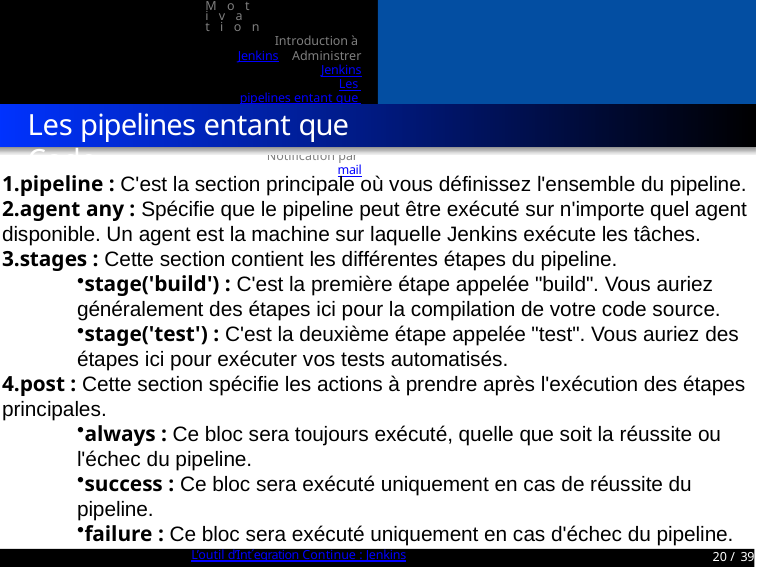

Motivation Introduction `a Jenkins Administrer Jenkins
Les pipelines entant que Code
Jenkins Webhook Notification par mail
Les pipelines entant que Code
pipeline : C'est la section principale où vous définissez l'ensemble du pipeline.
agent any : Spécifie que le pipeline peut être exécuté sur n'importe quel agent disponible. Un agent est la machine sur laquelle Jenkins exécute les tâches.
stages : Cette section contient les différentes étapes du pipeline.
stage('build') : C'est la première étape appelée "build". Vous auriez généralement des étapes ici pour la compilation de votre code source.
stage('test') : C'est la deuxième étape appelée "test". Vous auriez des étapes ici pour exécuter vos tests automatisés.
post : Cette section spécifie les actions à prendre après l'exécution des étapes principales.
always : Ce bloc sera toujours exécuté, quelle que soit la réussite ou l'échec du pipeline.
success : Ce bloc sera exécuté uniquement en cas de réussite du pipeline.
failure : Ce bloc sera exécuté uniquement en cas d'échec du pipeline.
L’outil d’Int´egration Continue : Jenkins
20 / 39